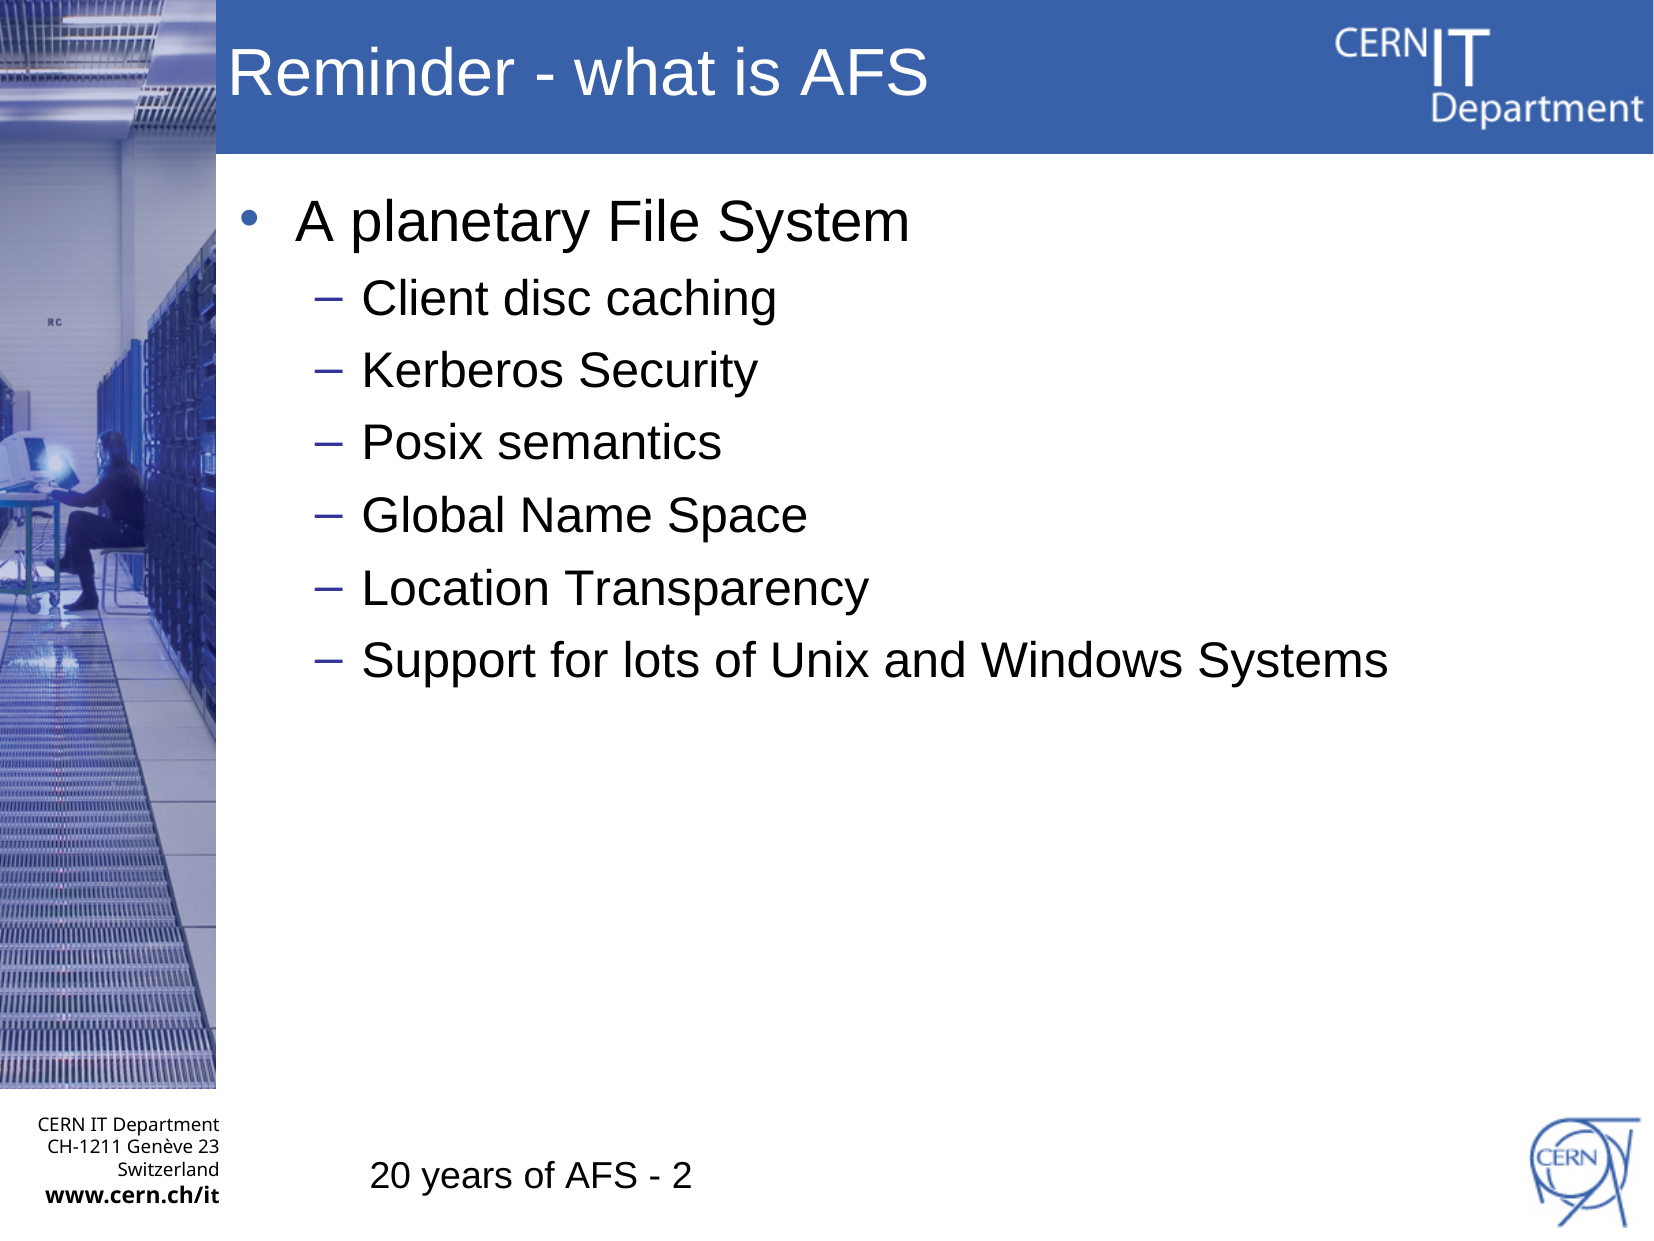

# Reminder - what is AFS
A planetary File System
Client disc caching
Kerberos Security
Posix semantics
Global Name Space
Location Transparency
Support for lots of Unix and Windows Systems